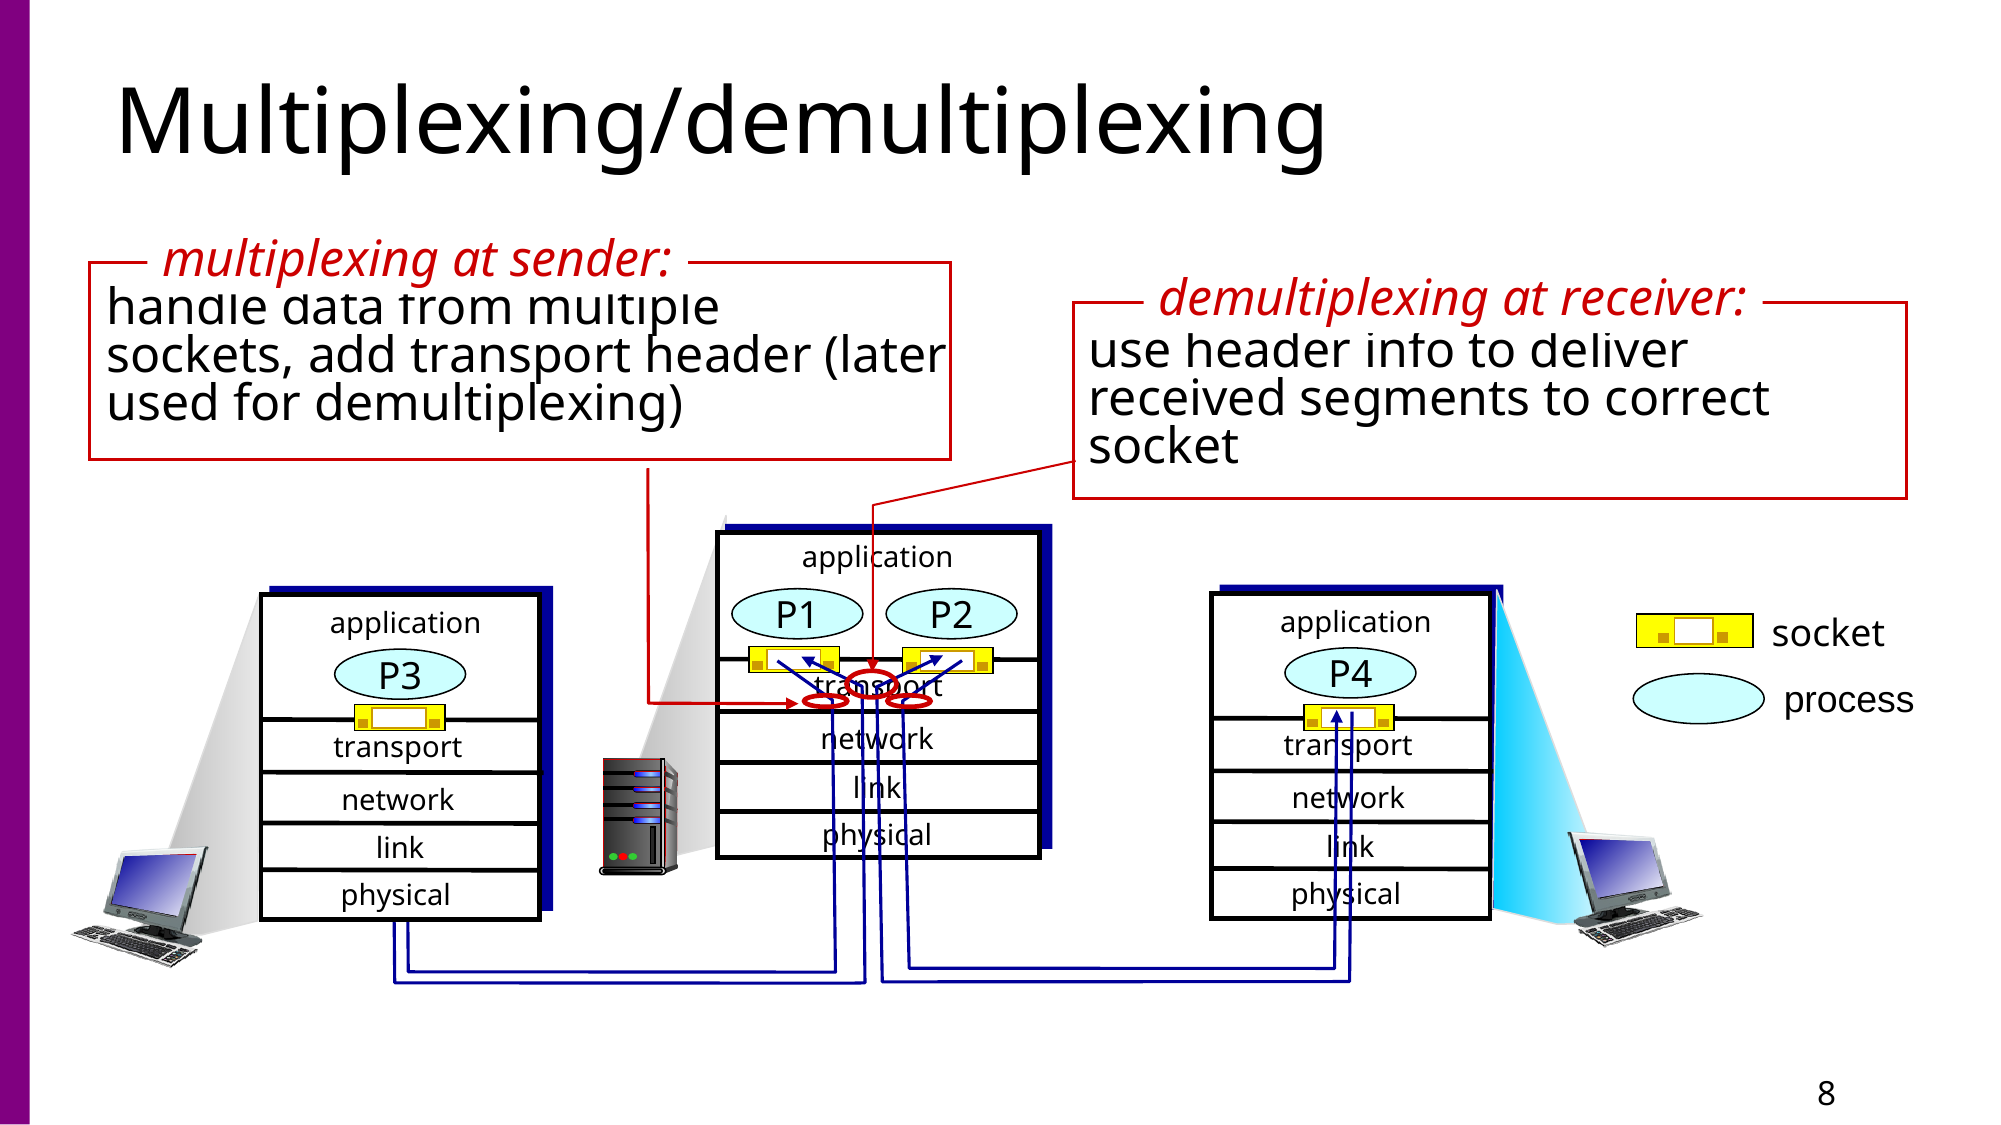

# Multiplexing/demultiplexing
multiplexing at sender:
handle data from multiple
sockets, add transport header (later used for demultiplexing)
demultiplexing at receiver:
use header info to deliver
received segments to correct
socket
application
P1
P2
application
application
socket
P4
P3
transport
process
network
transport
transport
link
network
network
physical
link
link
physical
physical